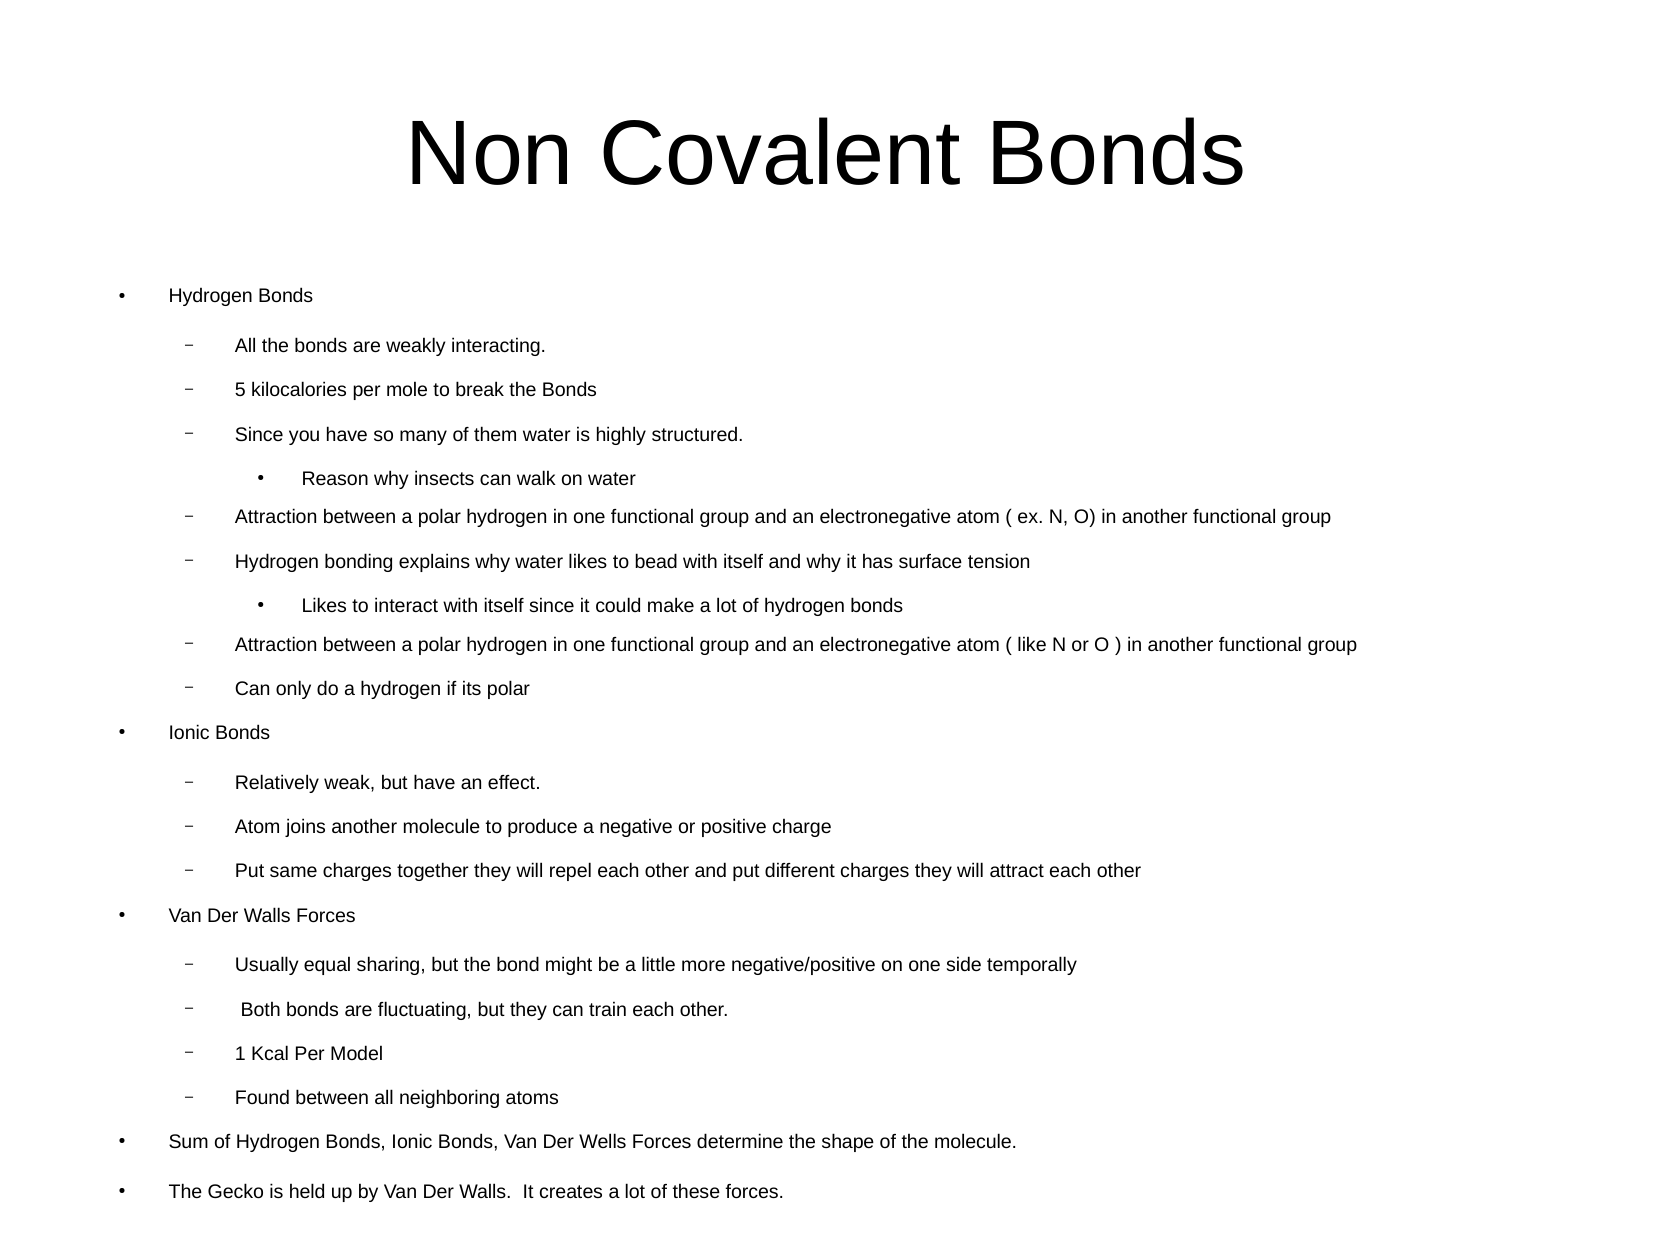

# Non Covalent Bonds
Hydrogen Bonds
All the bonds are weakly interacting.
5 kilocalories per mole to break the Bonds
Since you have so many of them water is highly structured.
Reason why insects can walk on water
Attraction between a polar hydrogen in one functional group and an electronegative atom ( ex. N, O) in another functional group
Hydrogen bonding explains why water likes to bead with itself and why it has surface tension
Likes to interact with itself since it could make a lot of hydrogen bonds
Attraction between a polar hydrogen in one functional group and an electronegative atom ( like N or O ) in another functional group
Can only do a hydrogen if its polar
Ionic Bonds
Relatively weak, but have an effect.
Atom joins another molecule to produce a negative or positive charge
Put same charges together they will repel each other and put different charges they will attract each other
Van Der Walls Forces
Usually equal sharing, but the bond might be a little more negative/positive on one side temporally
 Both bonds are fluctuating, but they can train each other.
1 Kcal Per Model
Found between all neighboring atoms
Sum of Hydrogen Bonds, Ionic Bonds, Van Der Wells Forces determine the shape of the molecule.
The Gecko is held up by Van Der Walls. It creates a lot of these forces.